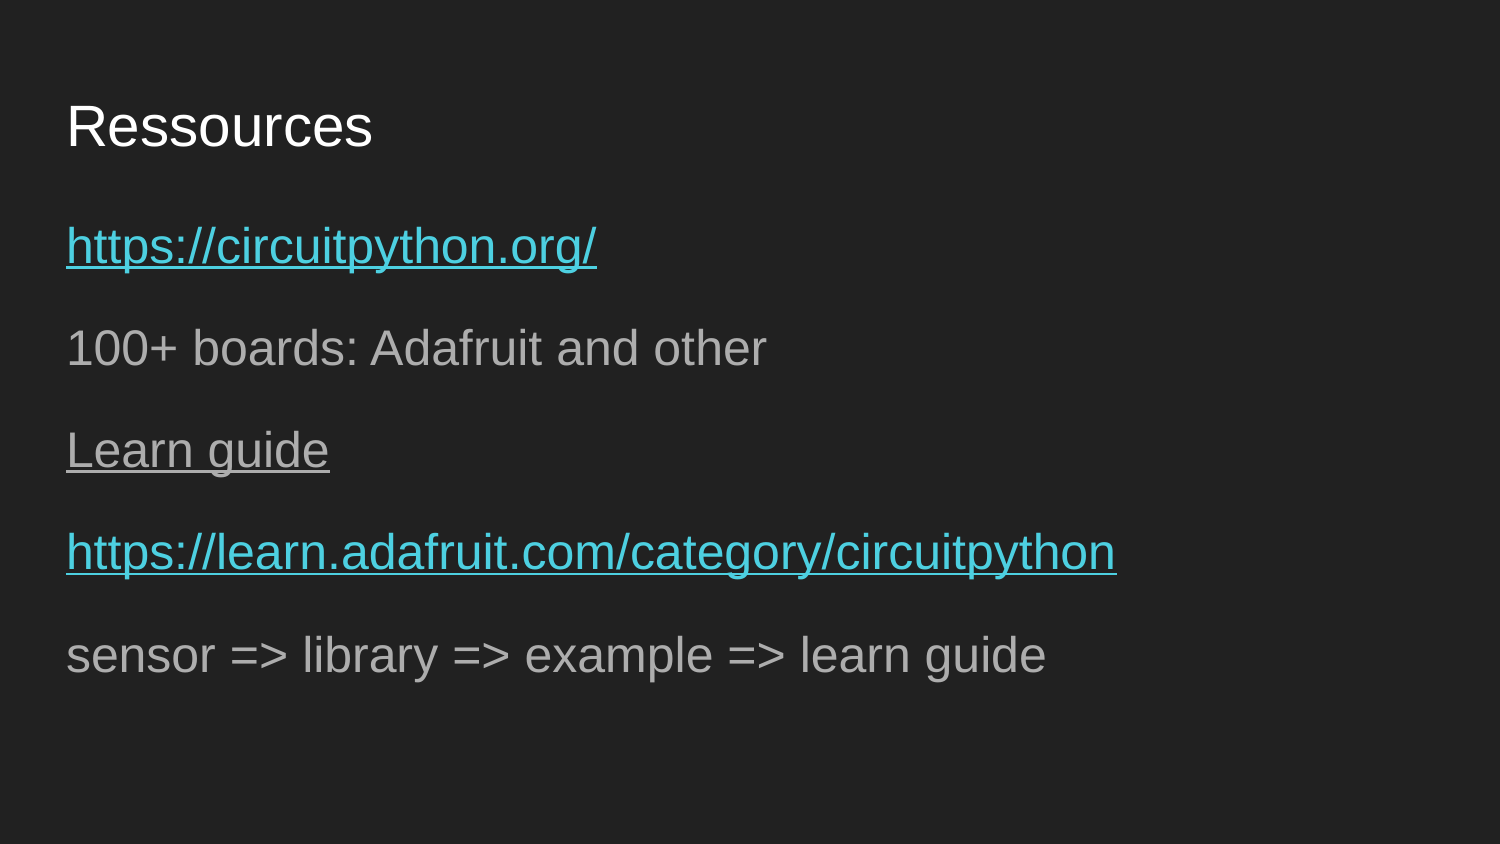

# Ressources
https://circuitpython.org/
100+ boards: Adafruit and other
Learn guide
https://learn.adafruit.com/category/circuitpython
sensor => library => example => learn guide